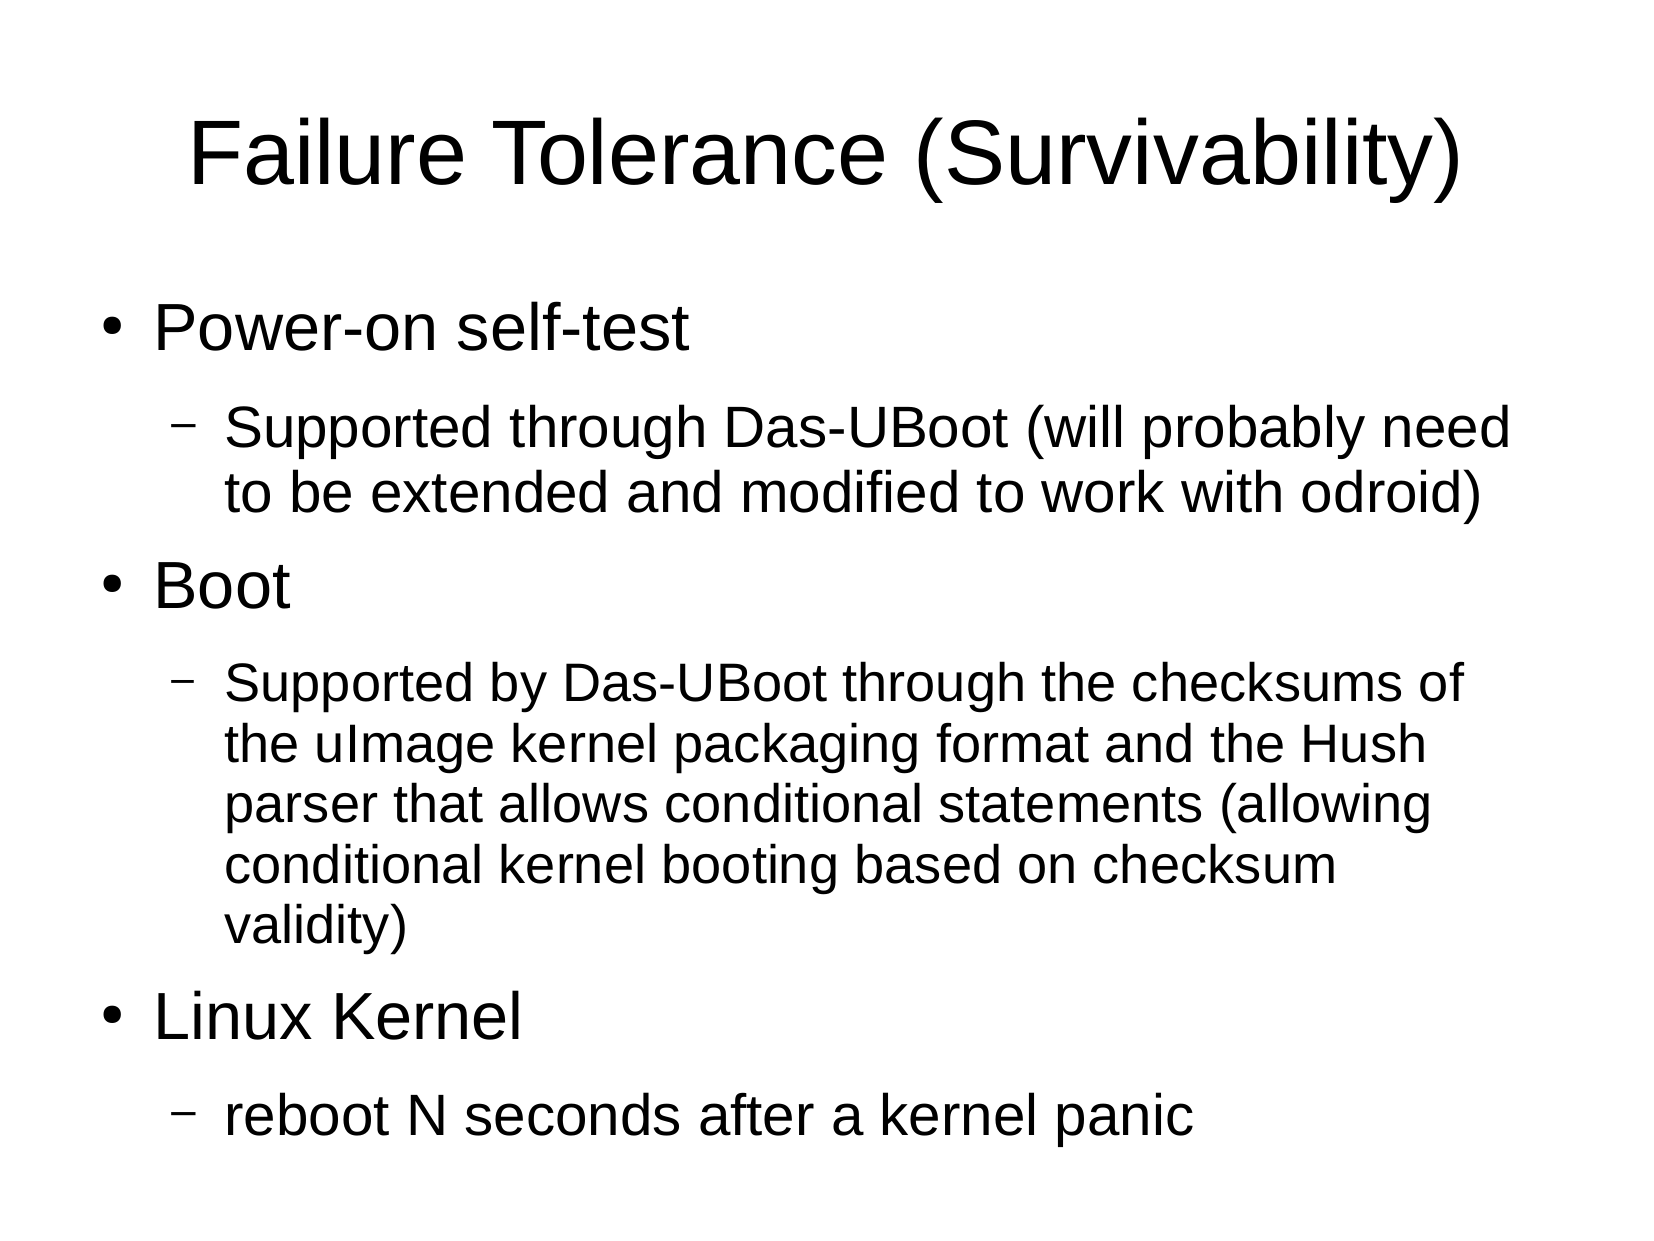

# Failure Tolerance (Survivability)
Power-on self-test
Supported through Das-UBoot (will probably need to be extended and modified to work with odroid)
Boot
Supported by Das-UBoot through the checksums of the uImage kernel packaging format and the Hush parser that allows conditional statements (allowing conditional kernel booting based on checksum validity)
Linux Kernel
reboot N seconds after a kernel panic